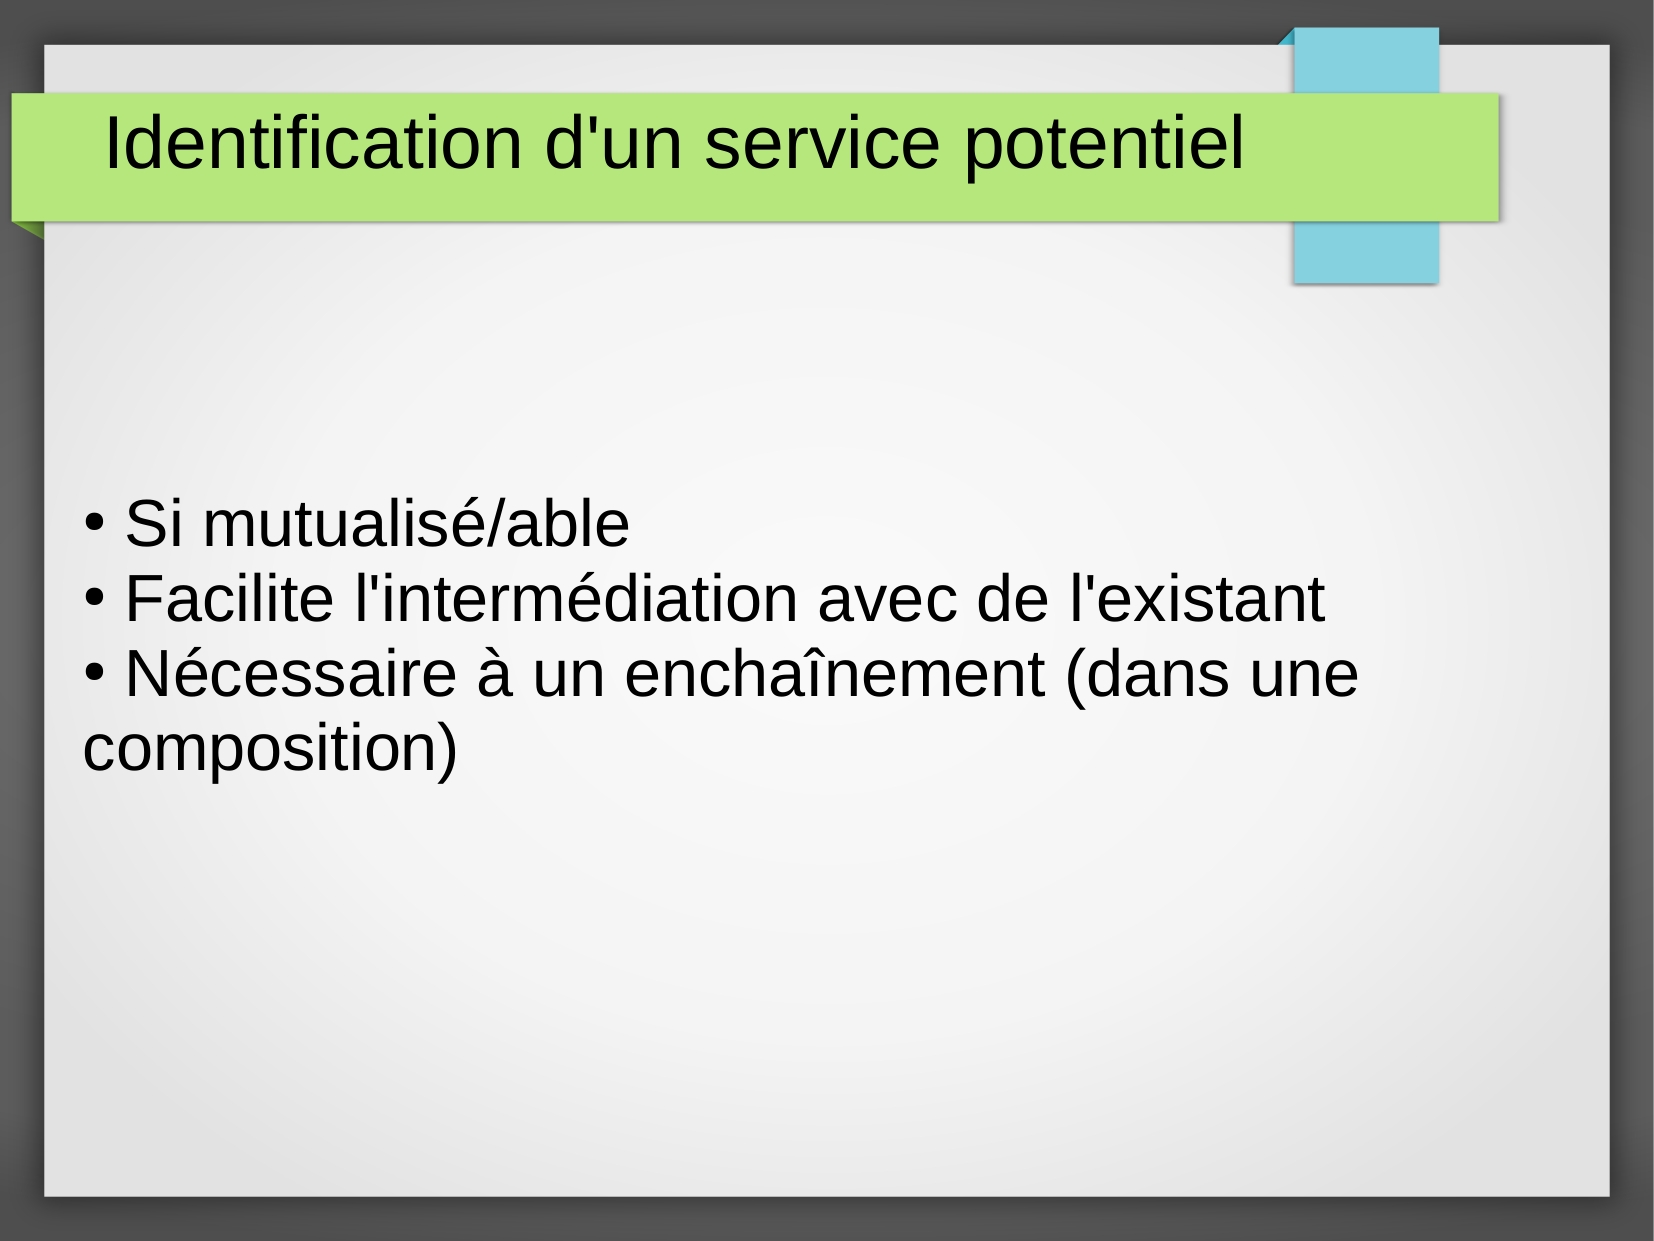

# Identification d'un service potentiel
 Si mutualisé/able
 Facilite l'intermédiation avec de l'existant
 Nécessaire à un enchaînement (dans une composition)